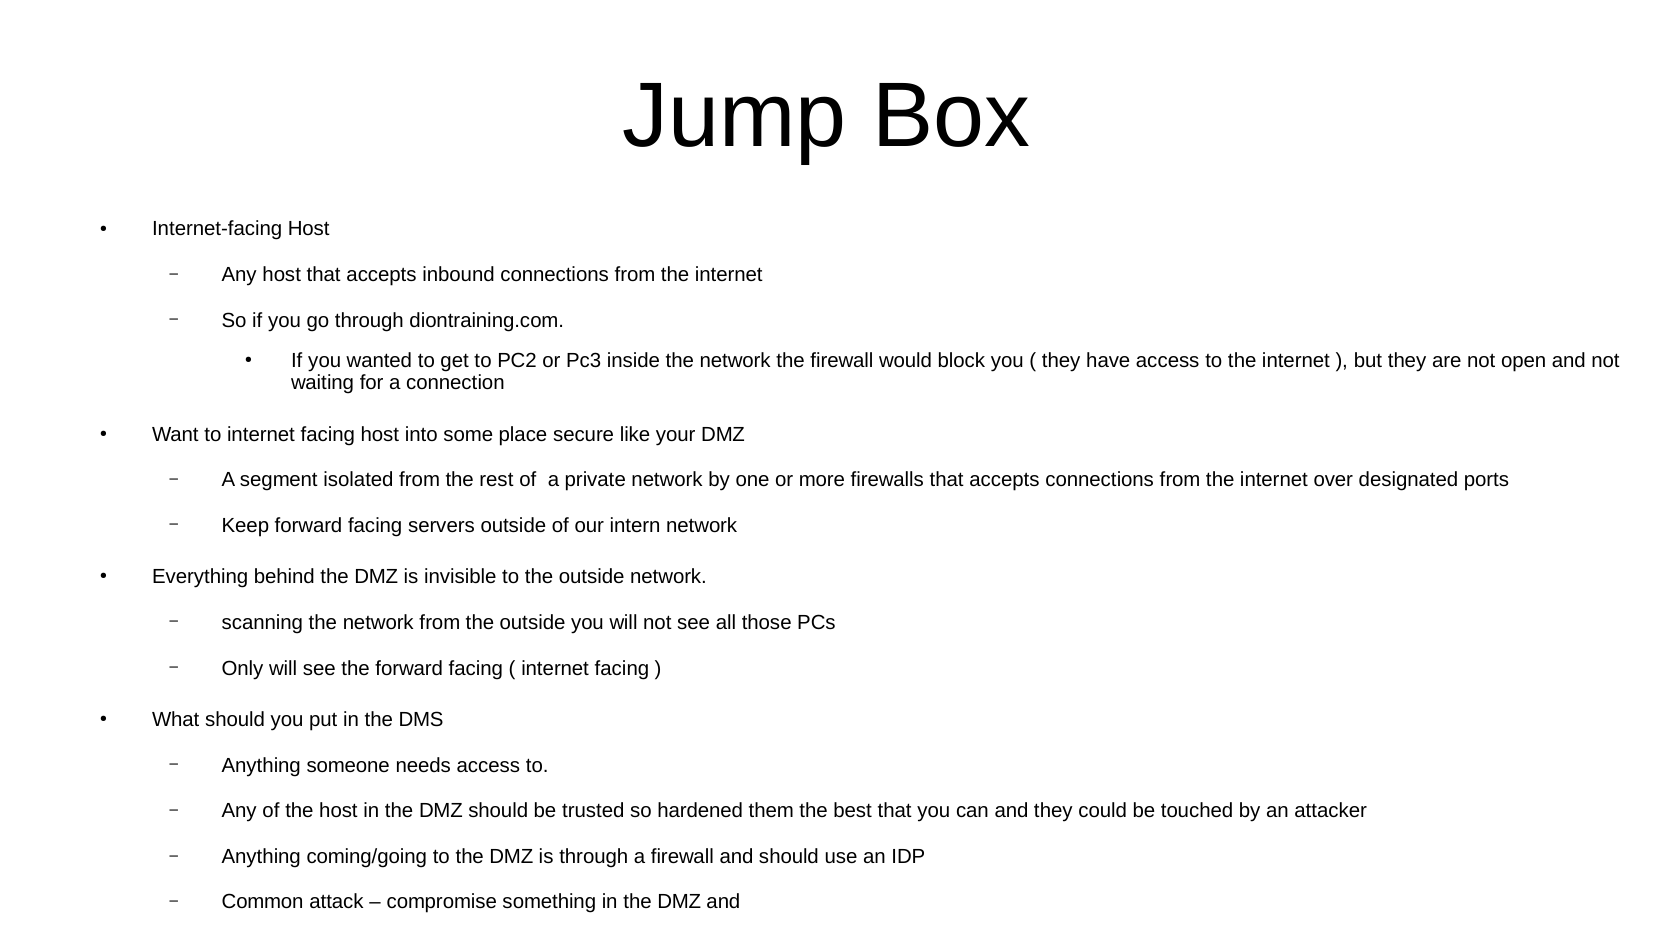

# Jump Box
Internet-facing Host
Any host that accepts inbound connections from the internet
So if you go through diontraining.com.
If you wanted to get to PC2 or Pc3 inside the network the firewall would block you ( they have access to the internet ), but they are not open and not waiting for a connection
Want to internet facing host into some place secure like your DMZ
A segment isolated from the rest of a private network by one or more firewalls that accepts connections from the internet over designated ports
Keep forward facing servers outside of our intern network
Everything behind the DMZ is invisible to the outside network.
scanning the network from the outside you will not see all those PCs
Only will see the forward facing ( internet facing )
What should you put in the DMS
Anything someone needs access to.
Any of the host in the DMZ should be trusted so hardened them the best that you can and they could be touched by an attacker
Anything coming/going to the DMZ is through a firewall and should use an IDP
Common attack – compromise something in the DMZ and